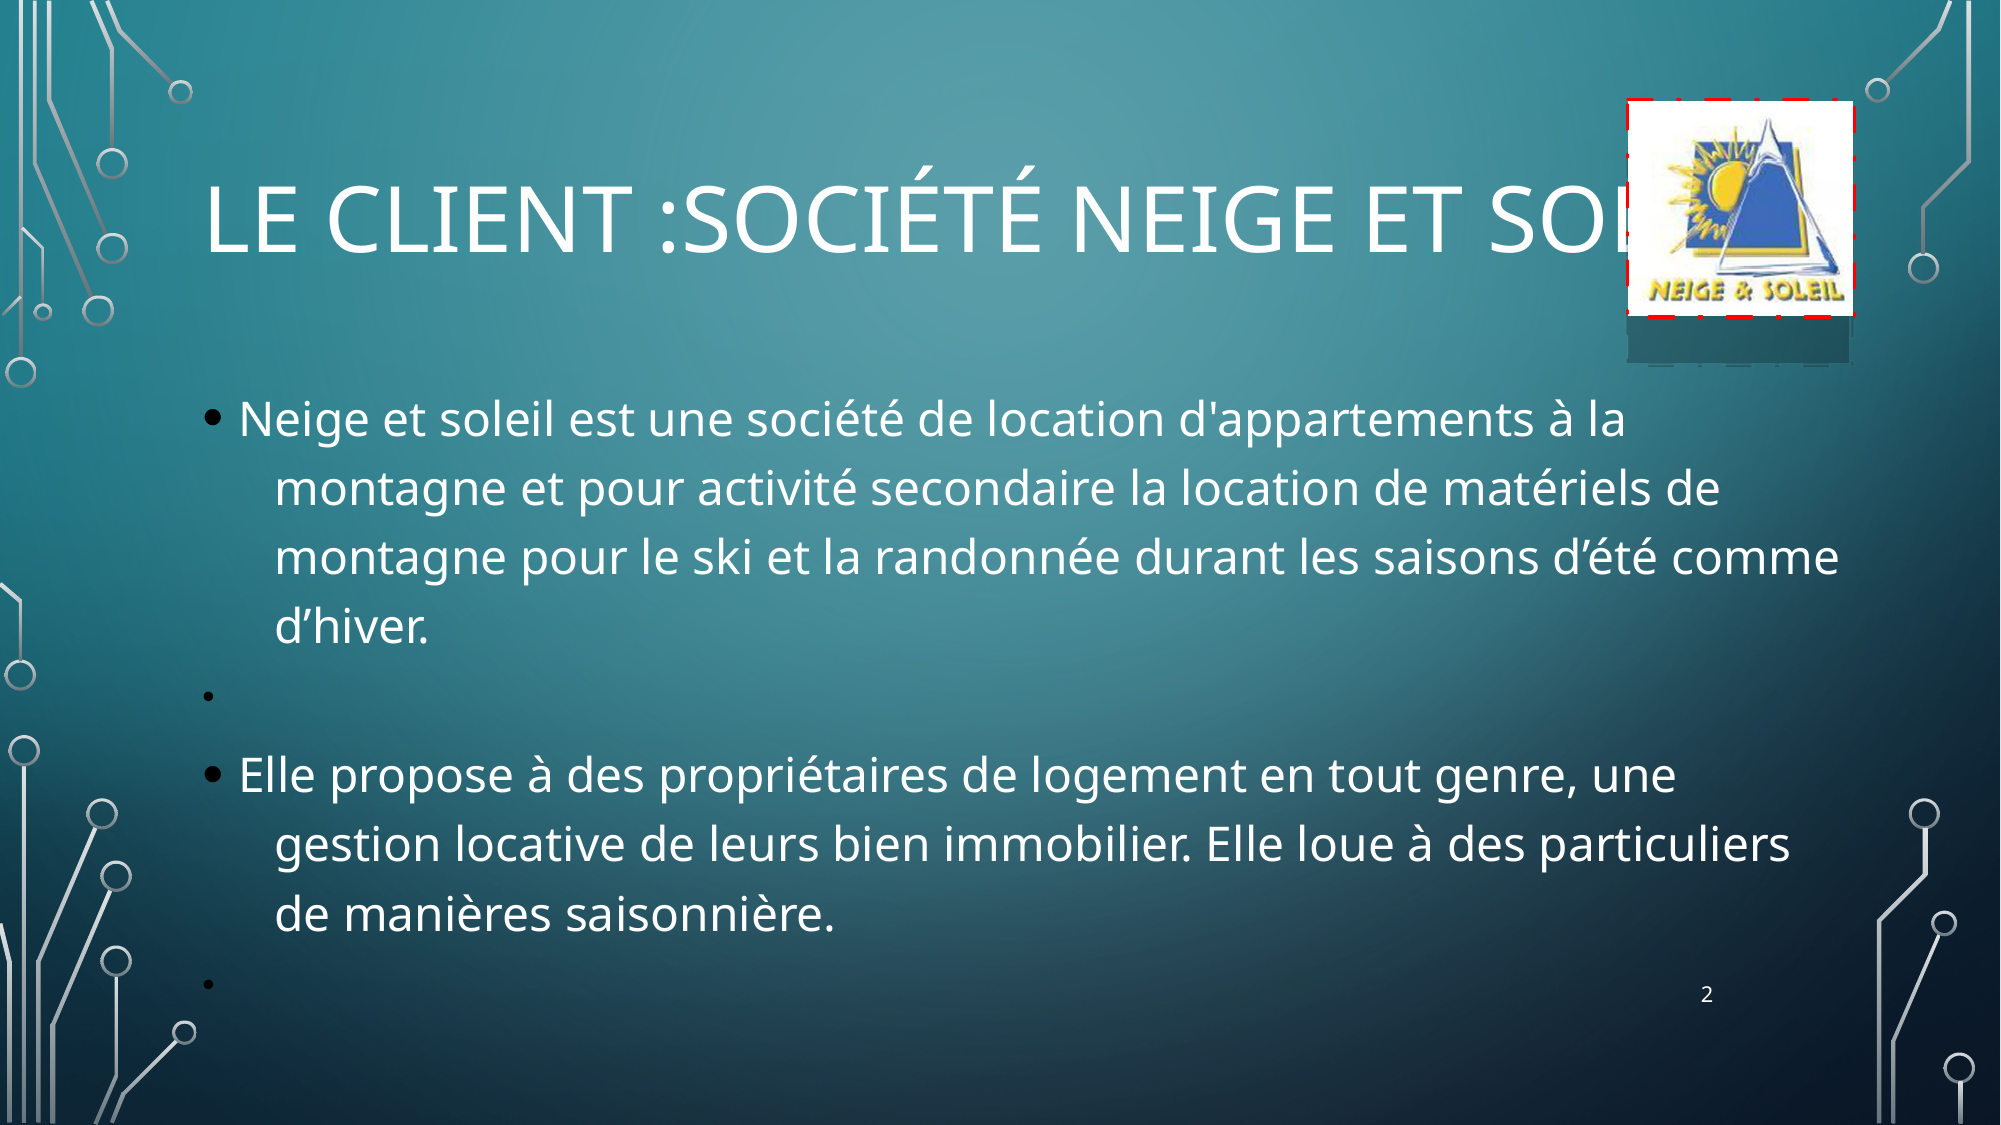

# Le client :Société Neige et Soleil
Neige et soleil est une société de location d'appartements à la montagne et pour activité secondaire la location de matériels de montagne pour le ski et la randonnée durant les saisons d’été comme d’hiver.
Elle propose à des propriétaires de logement en tout genre, une gestion locative de leurs bien immobilier. Elle loue à des particuliers de manières saisonnière.